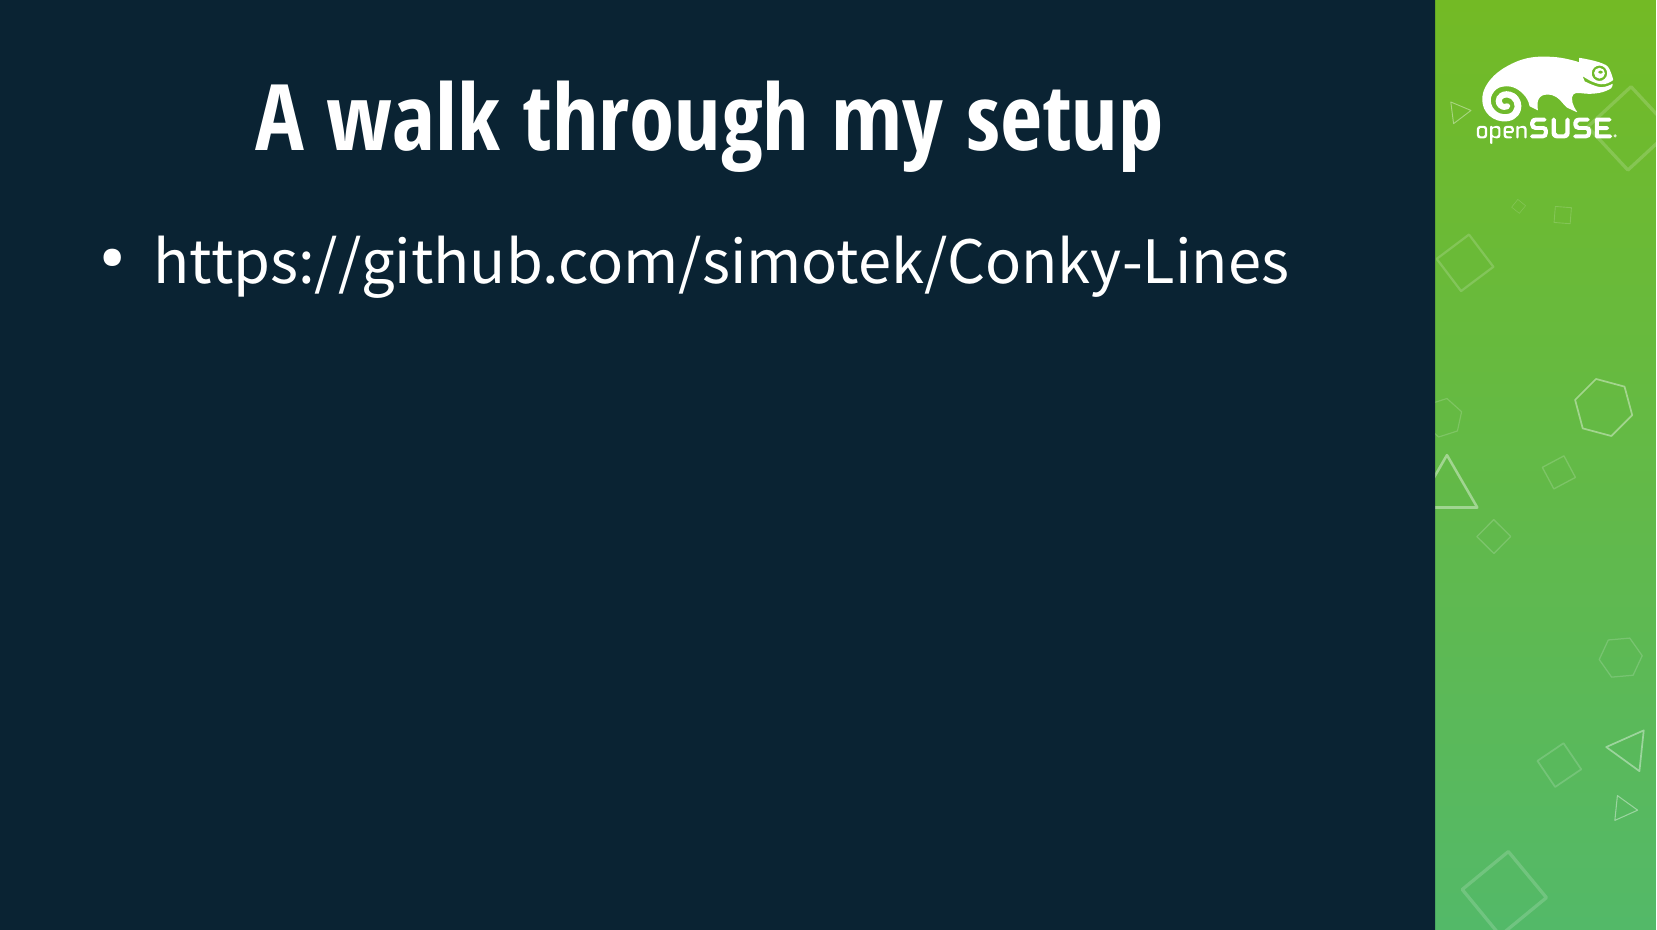

# A walk through my setup
https://github.com/simotek/Conky-Lines